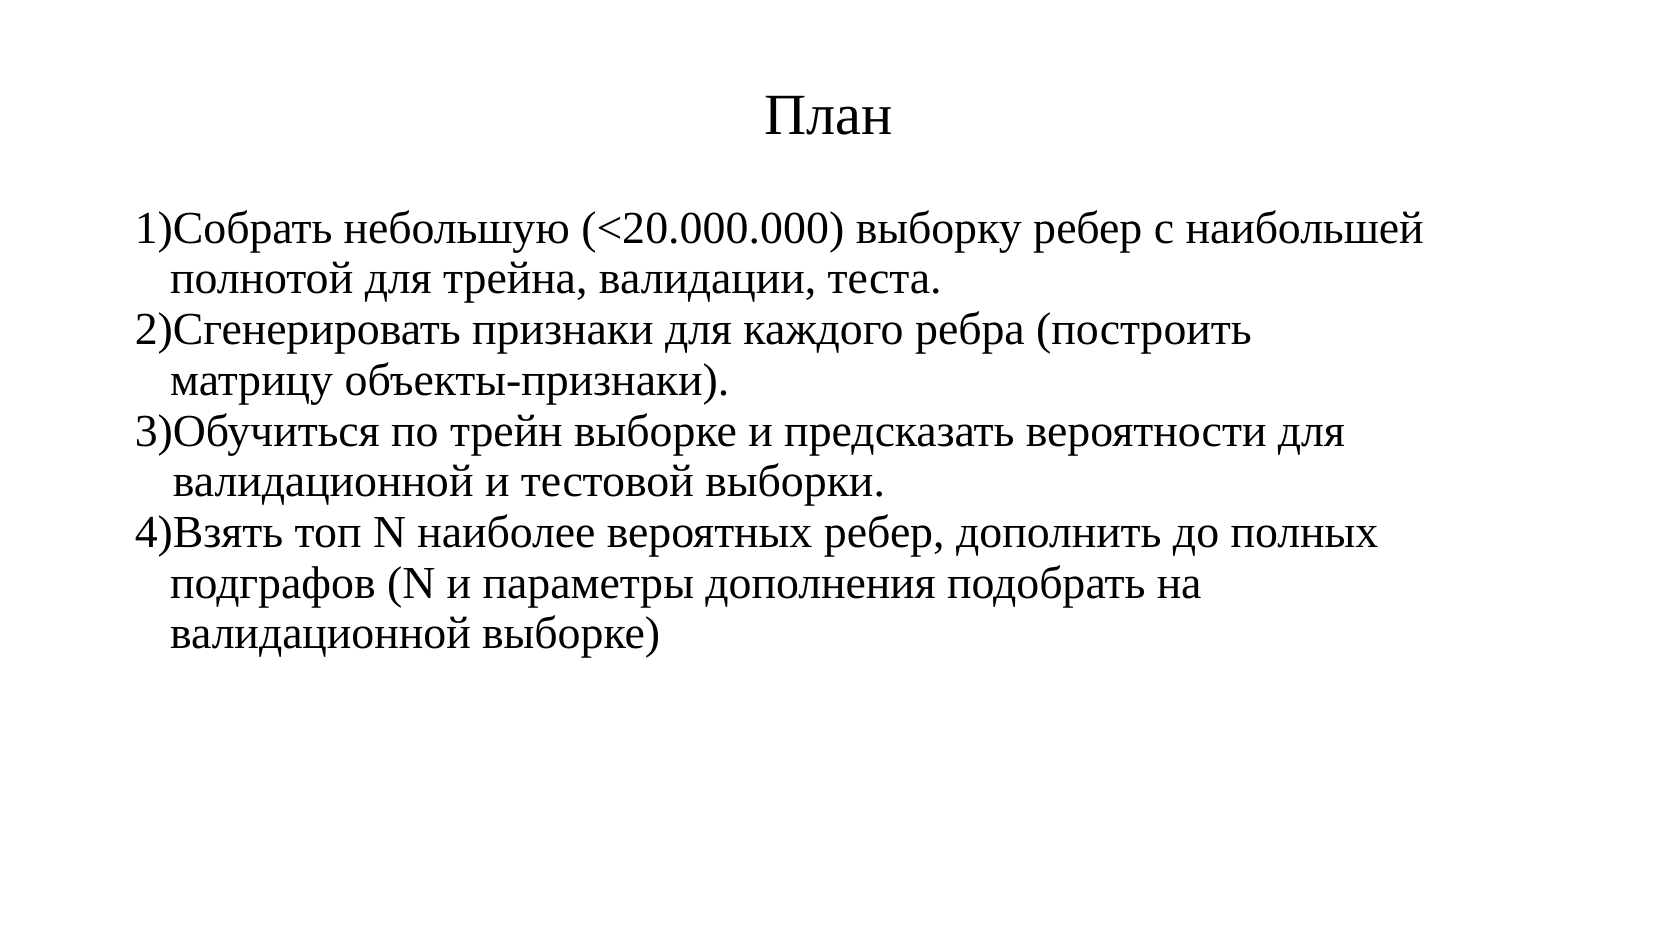

План
Собрать небольшую (<20.000.000) выборку ребер с наибольшей полнотой для трейна, валидации, теста.
Сгенерировать признаки для каждого ребра (построить матрицу объекты-признаки).
Обучиться по трейн выборке и предсказать вероятности для
валидационной и тестовой выборки.
Взять топ N наиболее вероятных ребер, дополнить до полных подграфов (N и параметры дополнения подобрать на валидационной выборке)